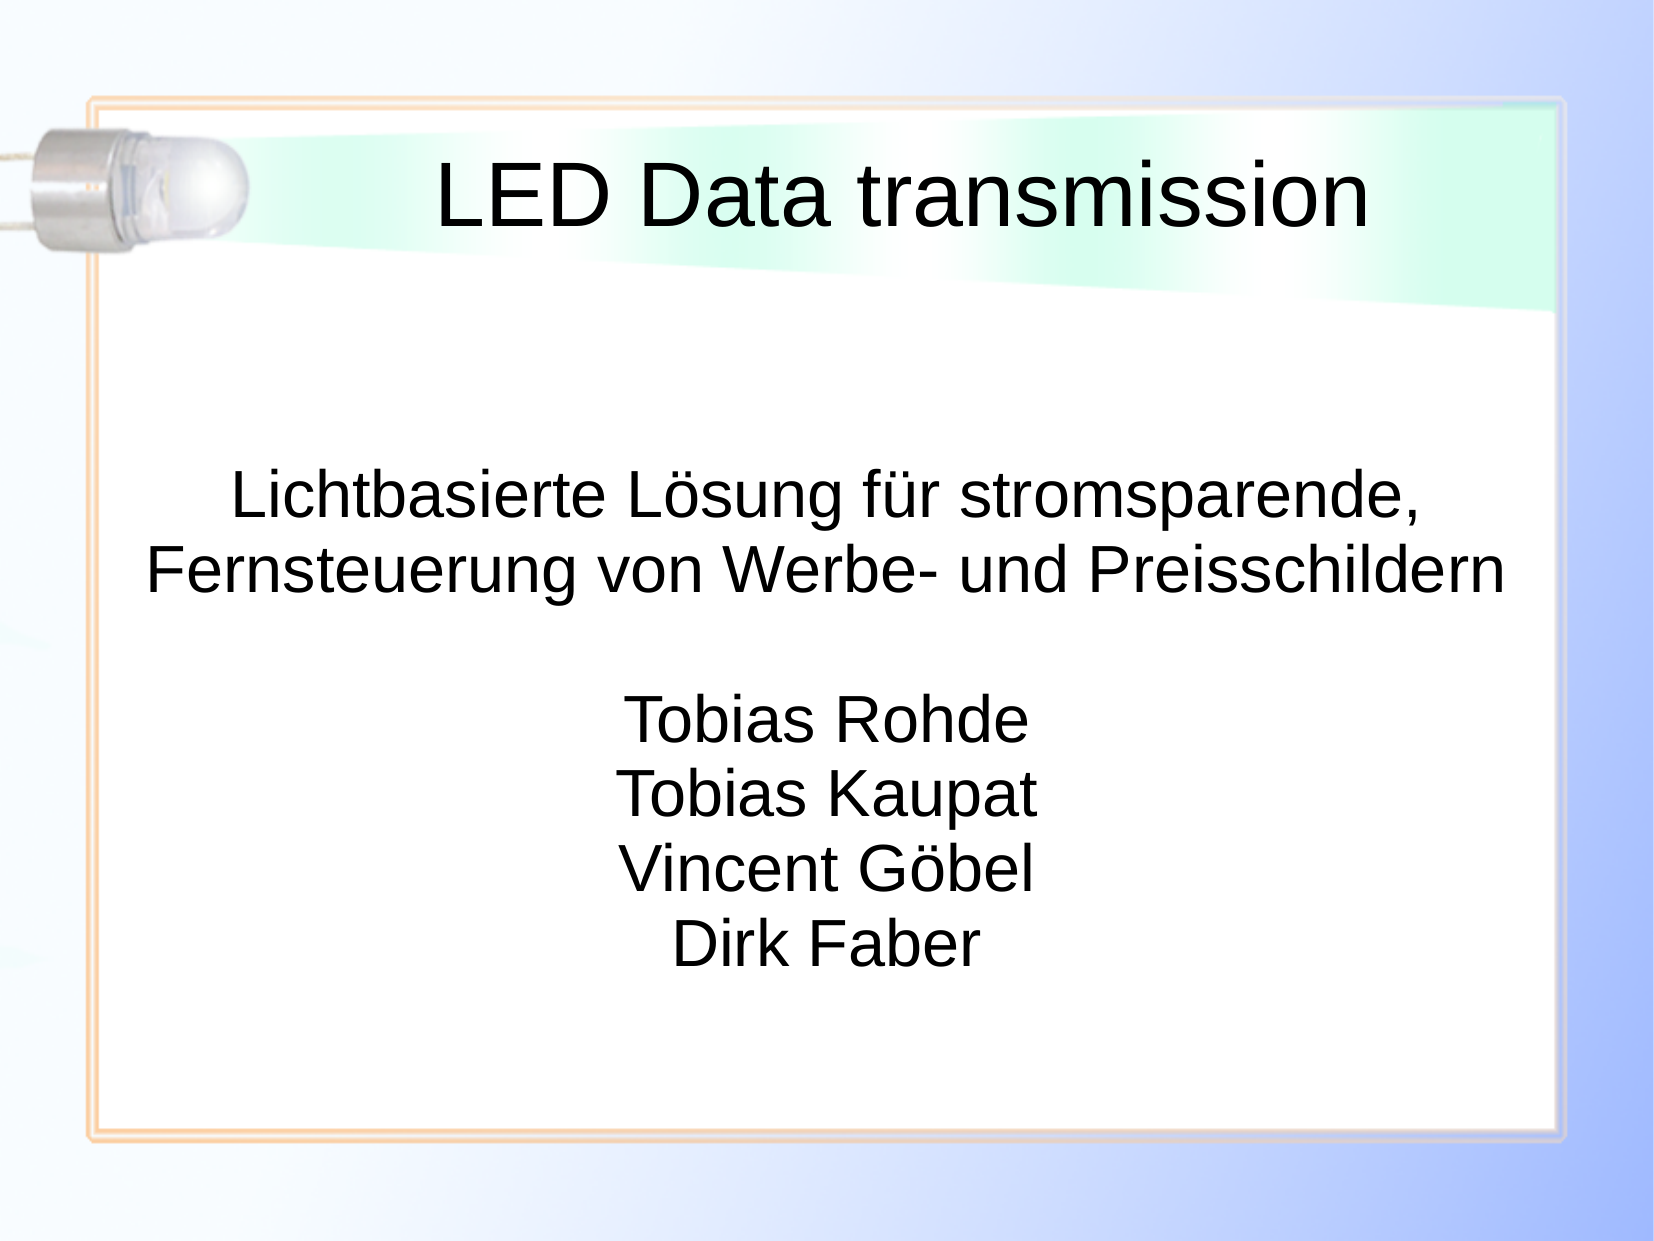

# LED Data transmission
Lichtbasierte Lösung für stromsparende, Fernsteuerung von Werbe- und Preisschildern
Tobias Rohde
Tobias Kaupat
Vincent Göbel
Dirk Faber